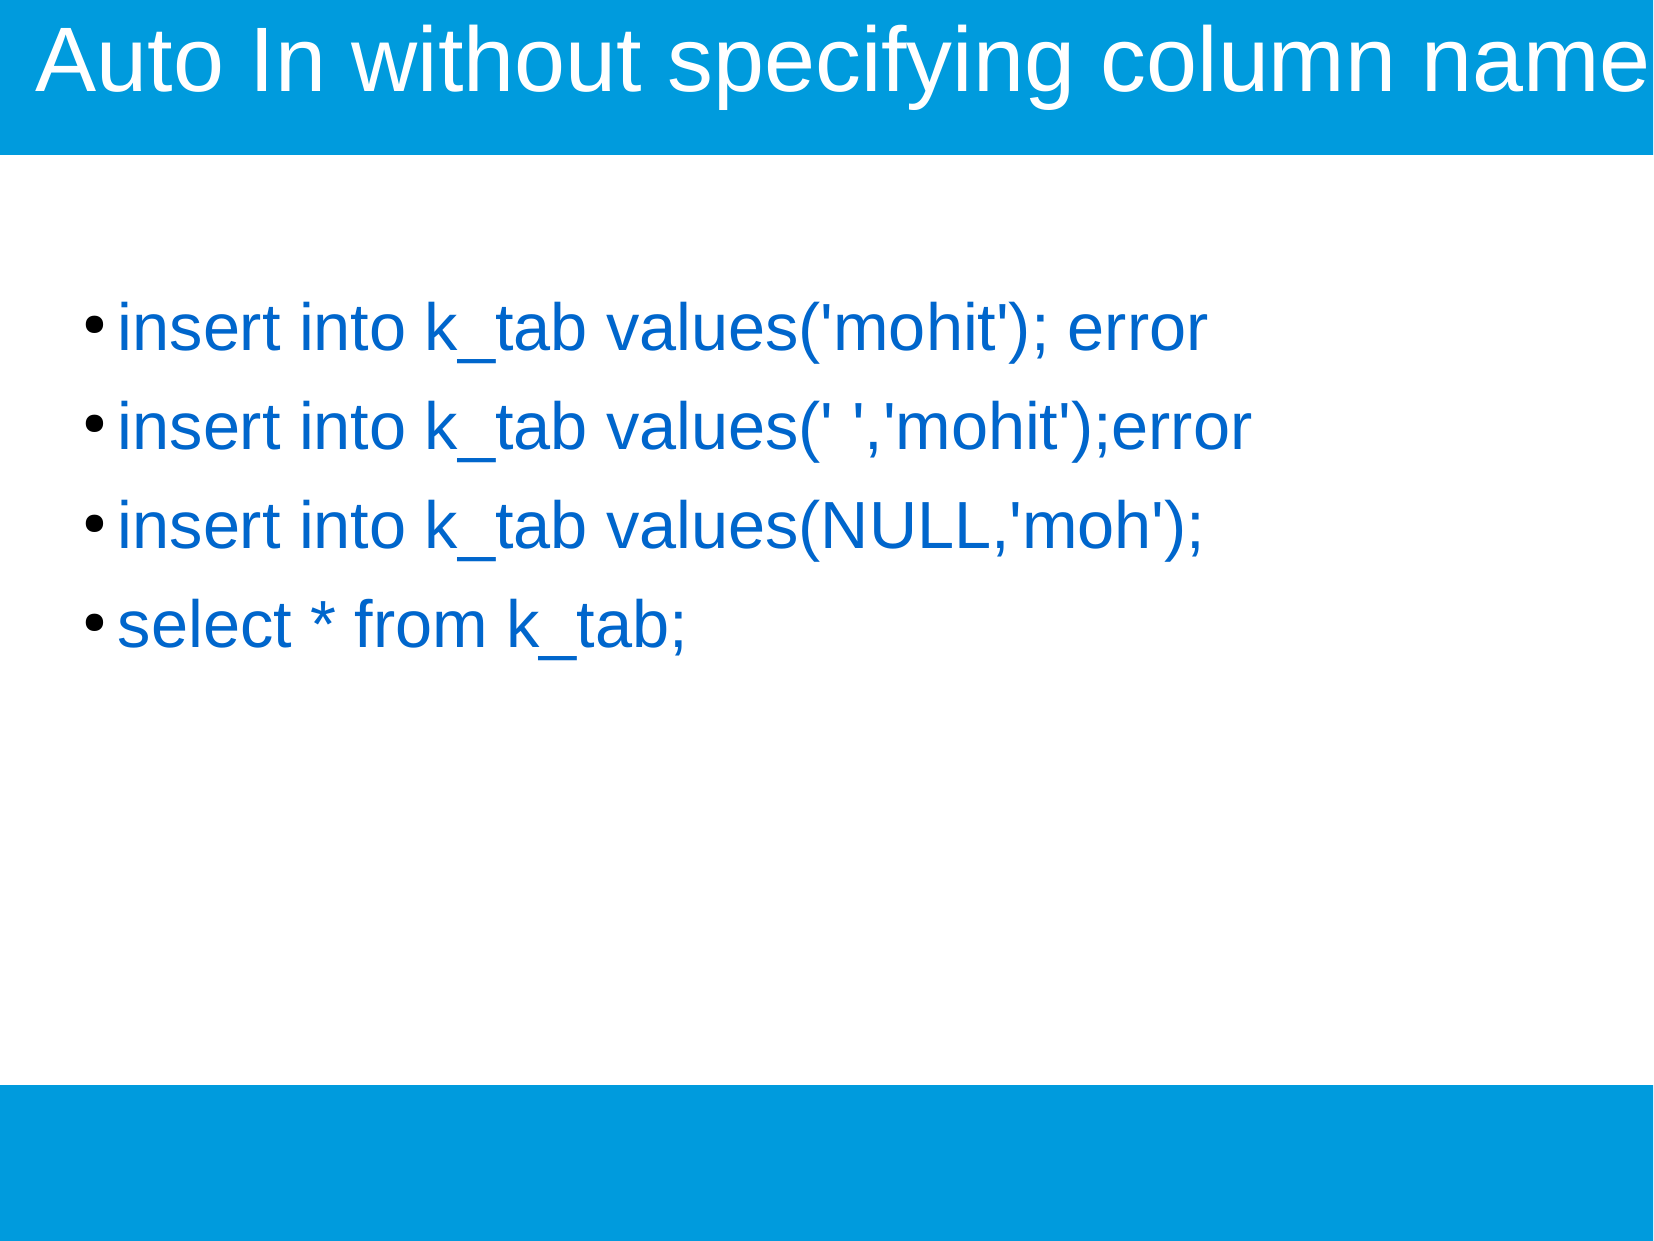

# Auto In without specifying column name
insert into k_tab values('mohit'); error
insert into k_tab values(' ','mohit');error
insert into k_tab values(NULL,'moh');
select * from k_tab;